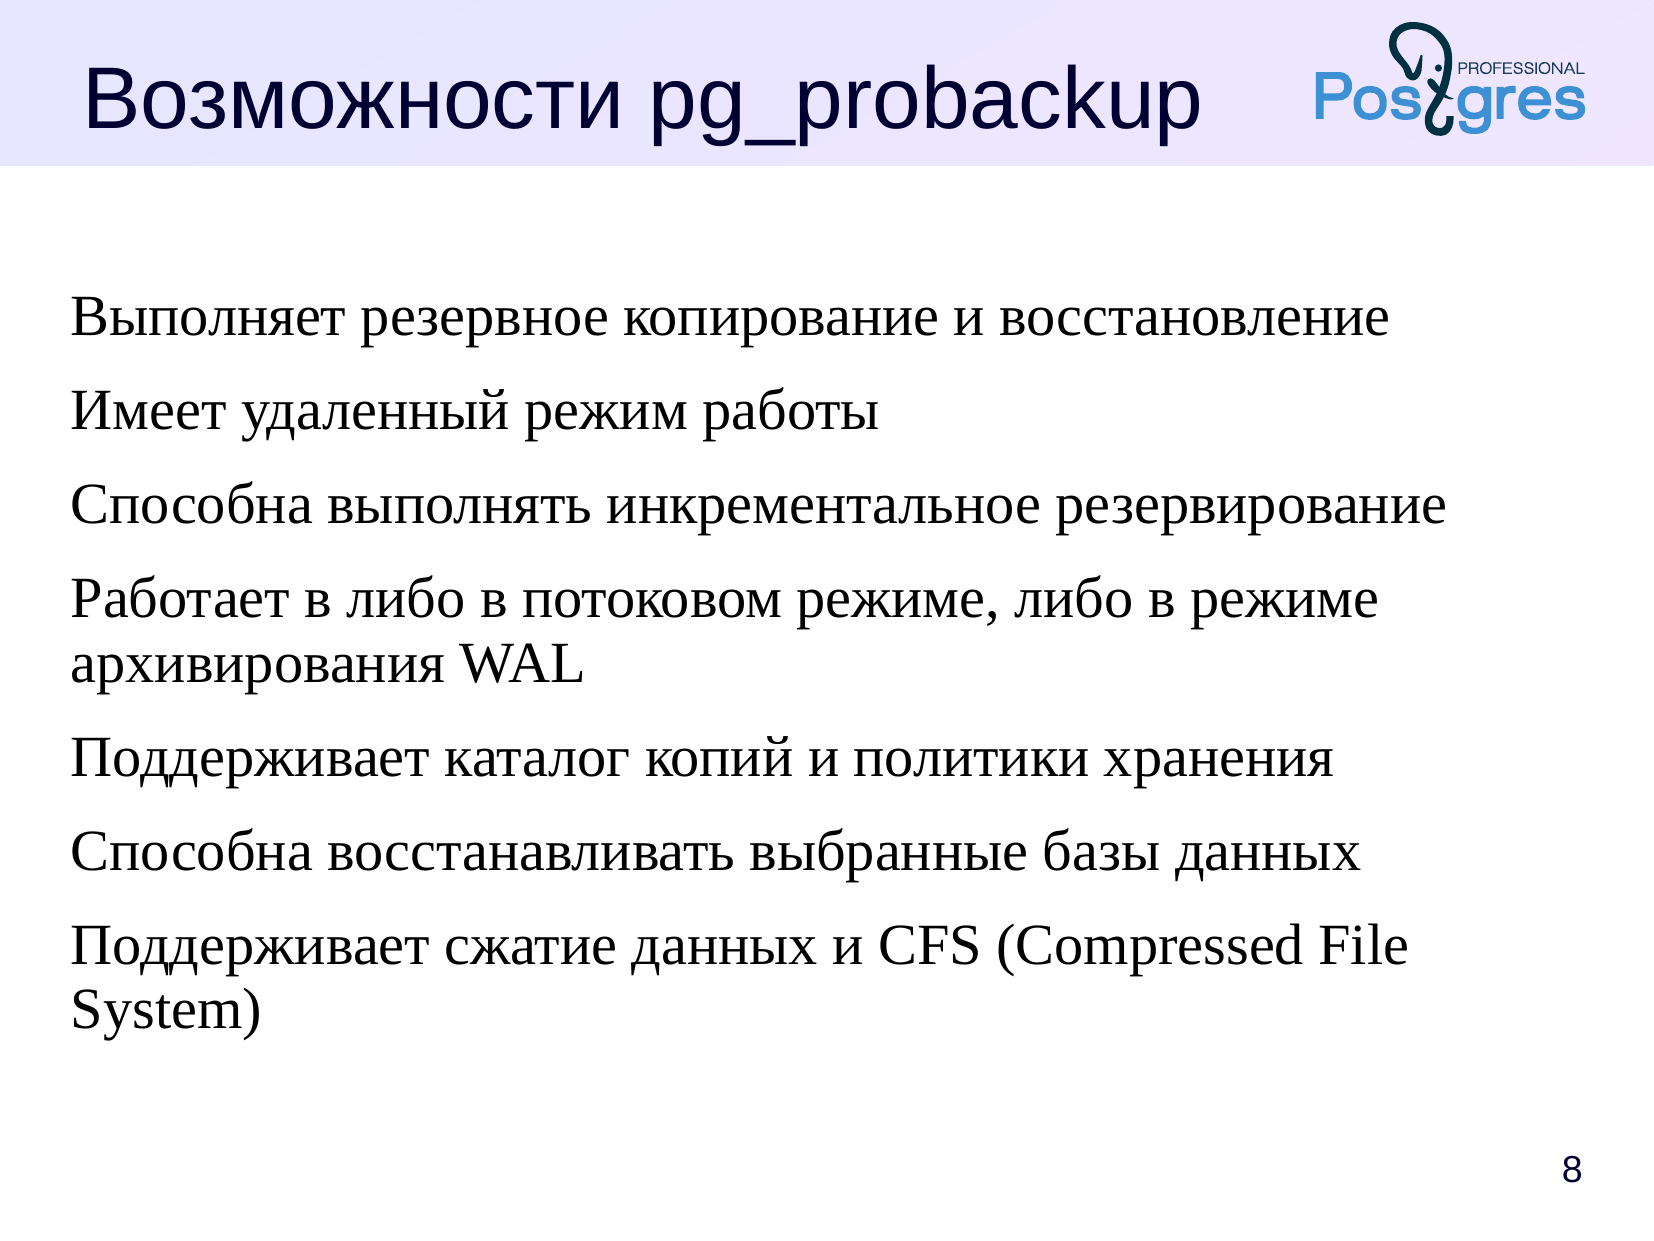

# Возможности pg_probackup
Выполняет резервное копирование и восстановление
Имеет удаленный режим работы
Способна выполнять инкрементальное резервирование
Работает в либо в потоковом режиме, либо в режиме архивирования WAL
Поддерживает каталог копий и политики хранения
Способна восстанавливать выбранные базы данных
Поддерживает сжатие данных и CFS (Compressed File System)